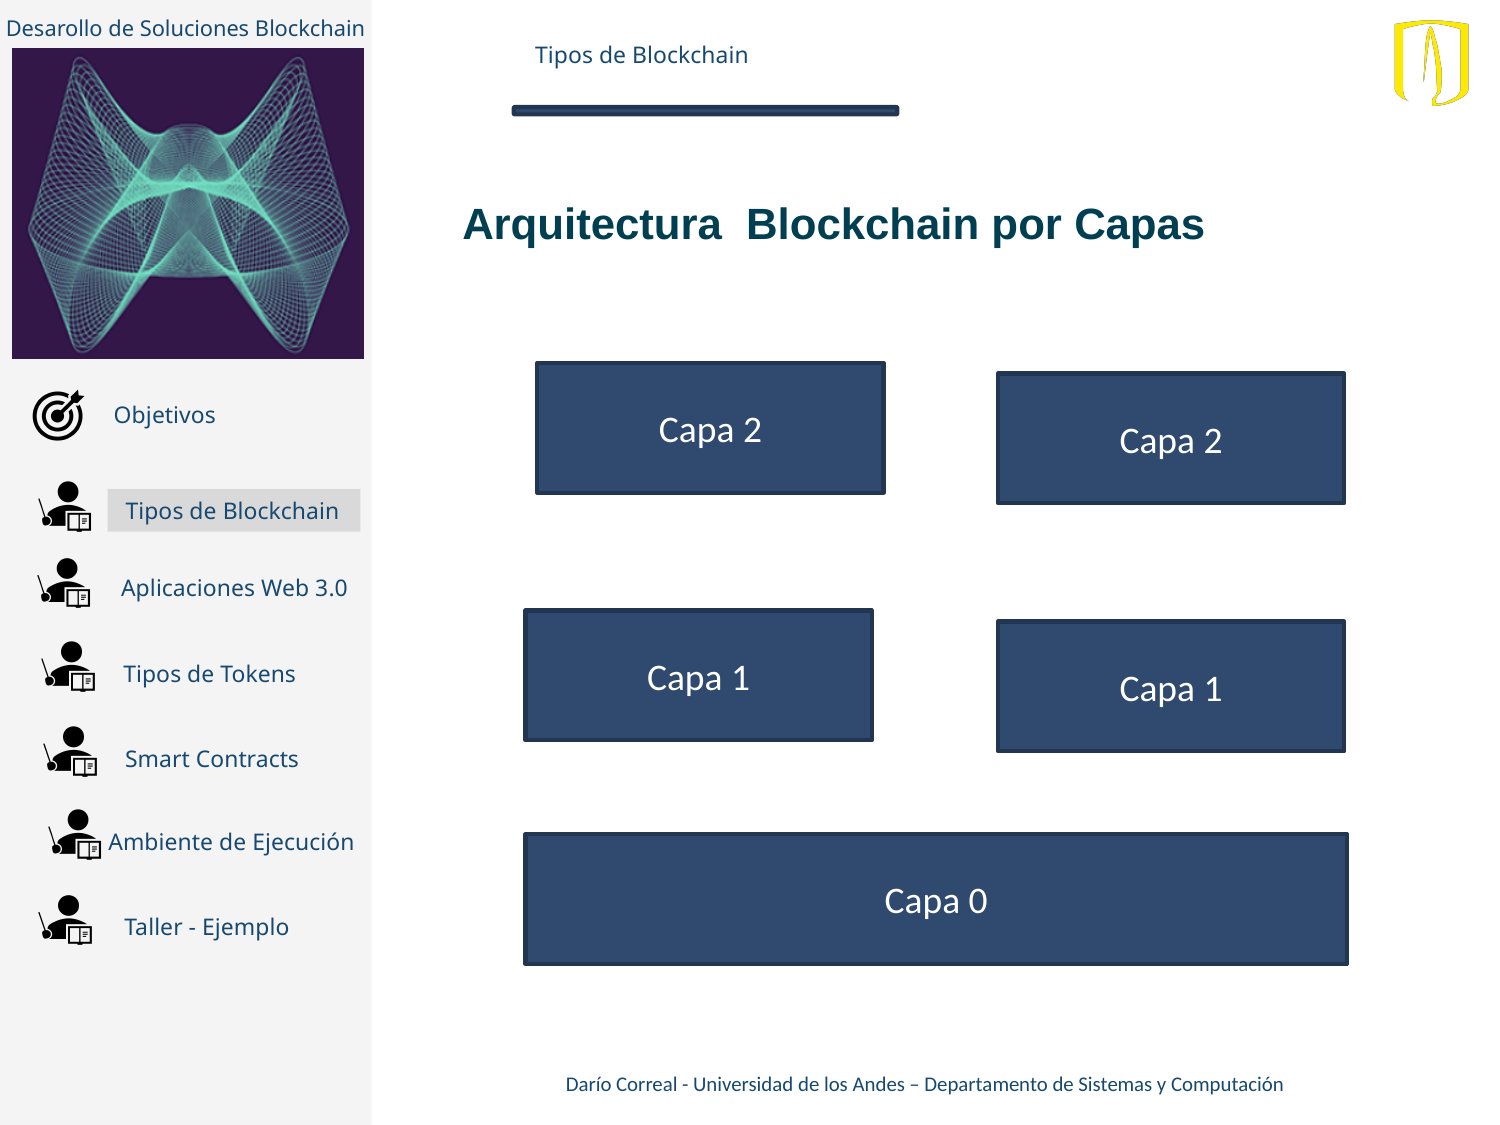

Tipos de Blockchain
# Arquitectura Blockchain por Capas
Capa 2
Capa 2
Objetivos
Tipos de Blockchain
Aplicaciones Web 3.0
Capa 1
Capa 1
Tipos de Tokens
Smart Contracts
 Ambiente de Ejecución
Capa 0
Taller - Ejemplo
Darío Correal - Universidad de los Andes – Departamento de Sistemas y Computación